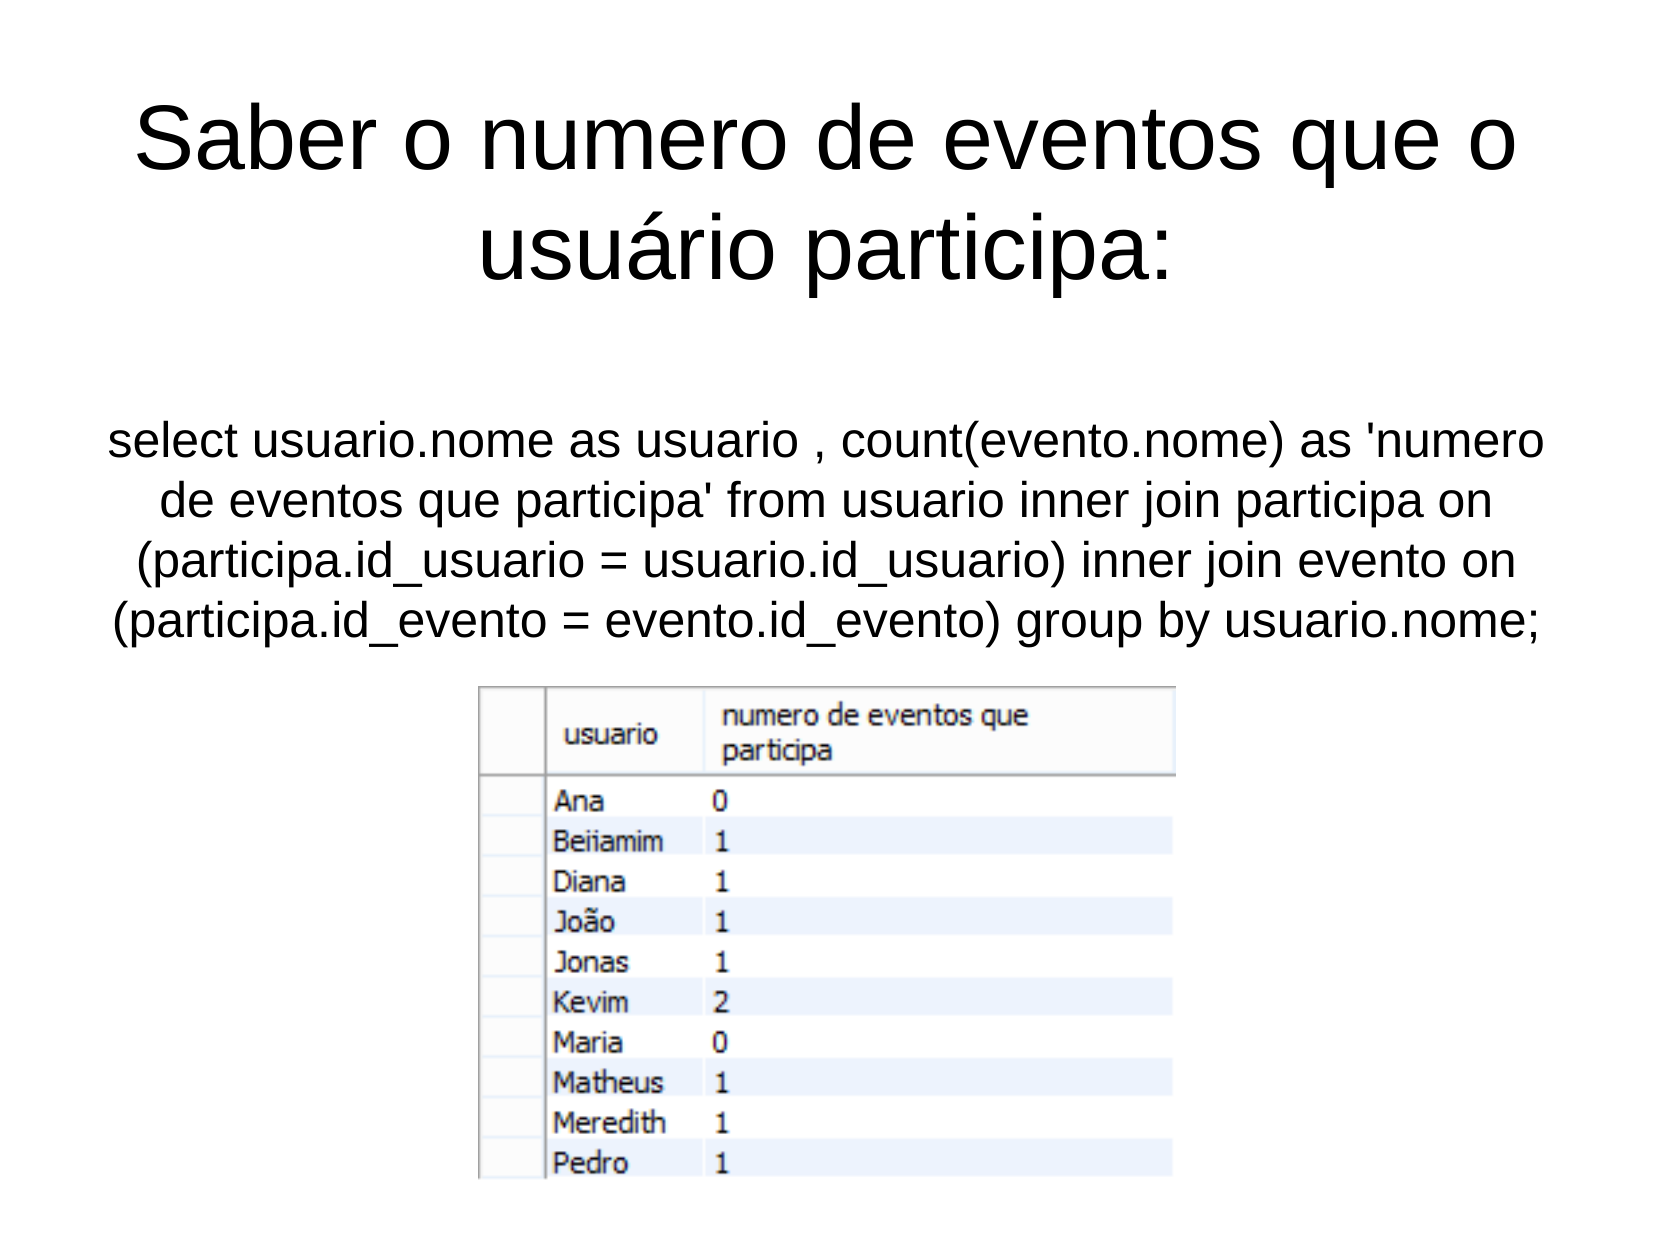

# Saber o numero de eventos que o usuário participa: select usuario.nome as usuario , count(evento.nome) as 'numero de eventos que participa' from usuario inner join participa on (participa.id_usuario = usuario.id_usuario) inner join evento on (participa.id_evento = evento.id_evento) group by usuario.nome;